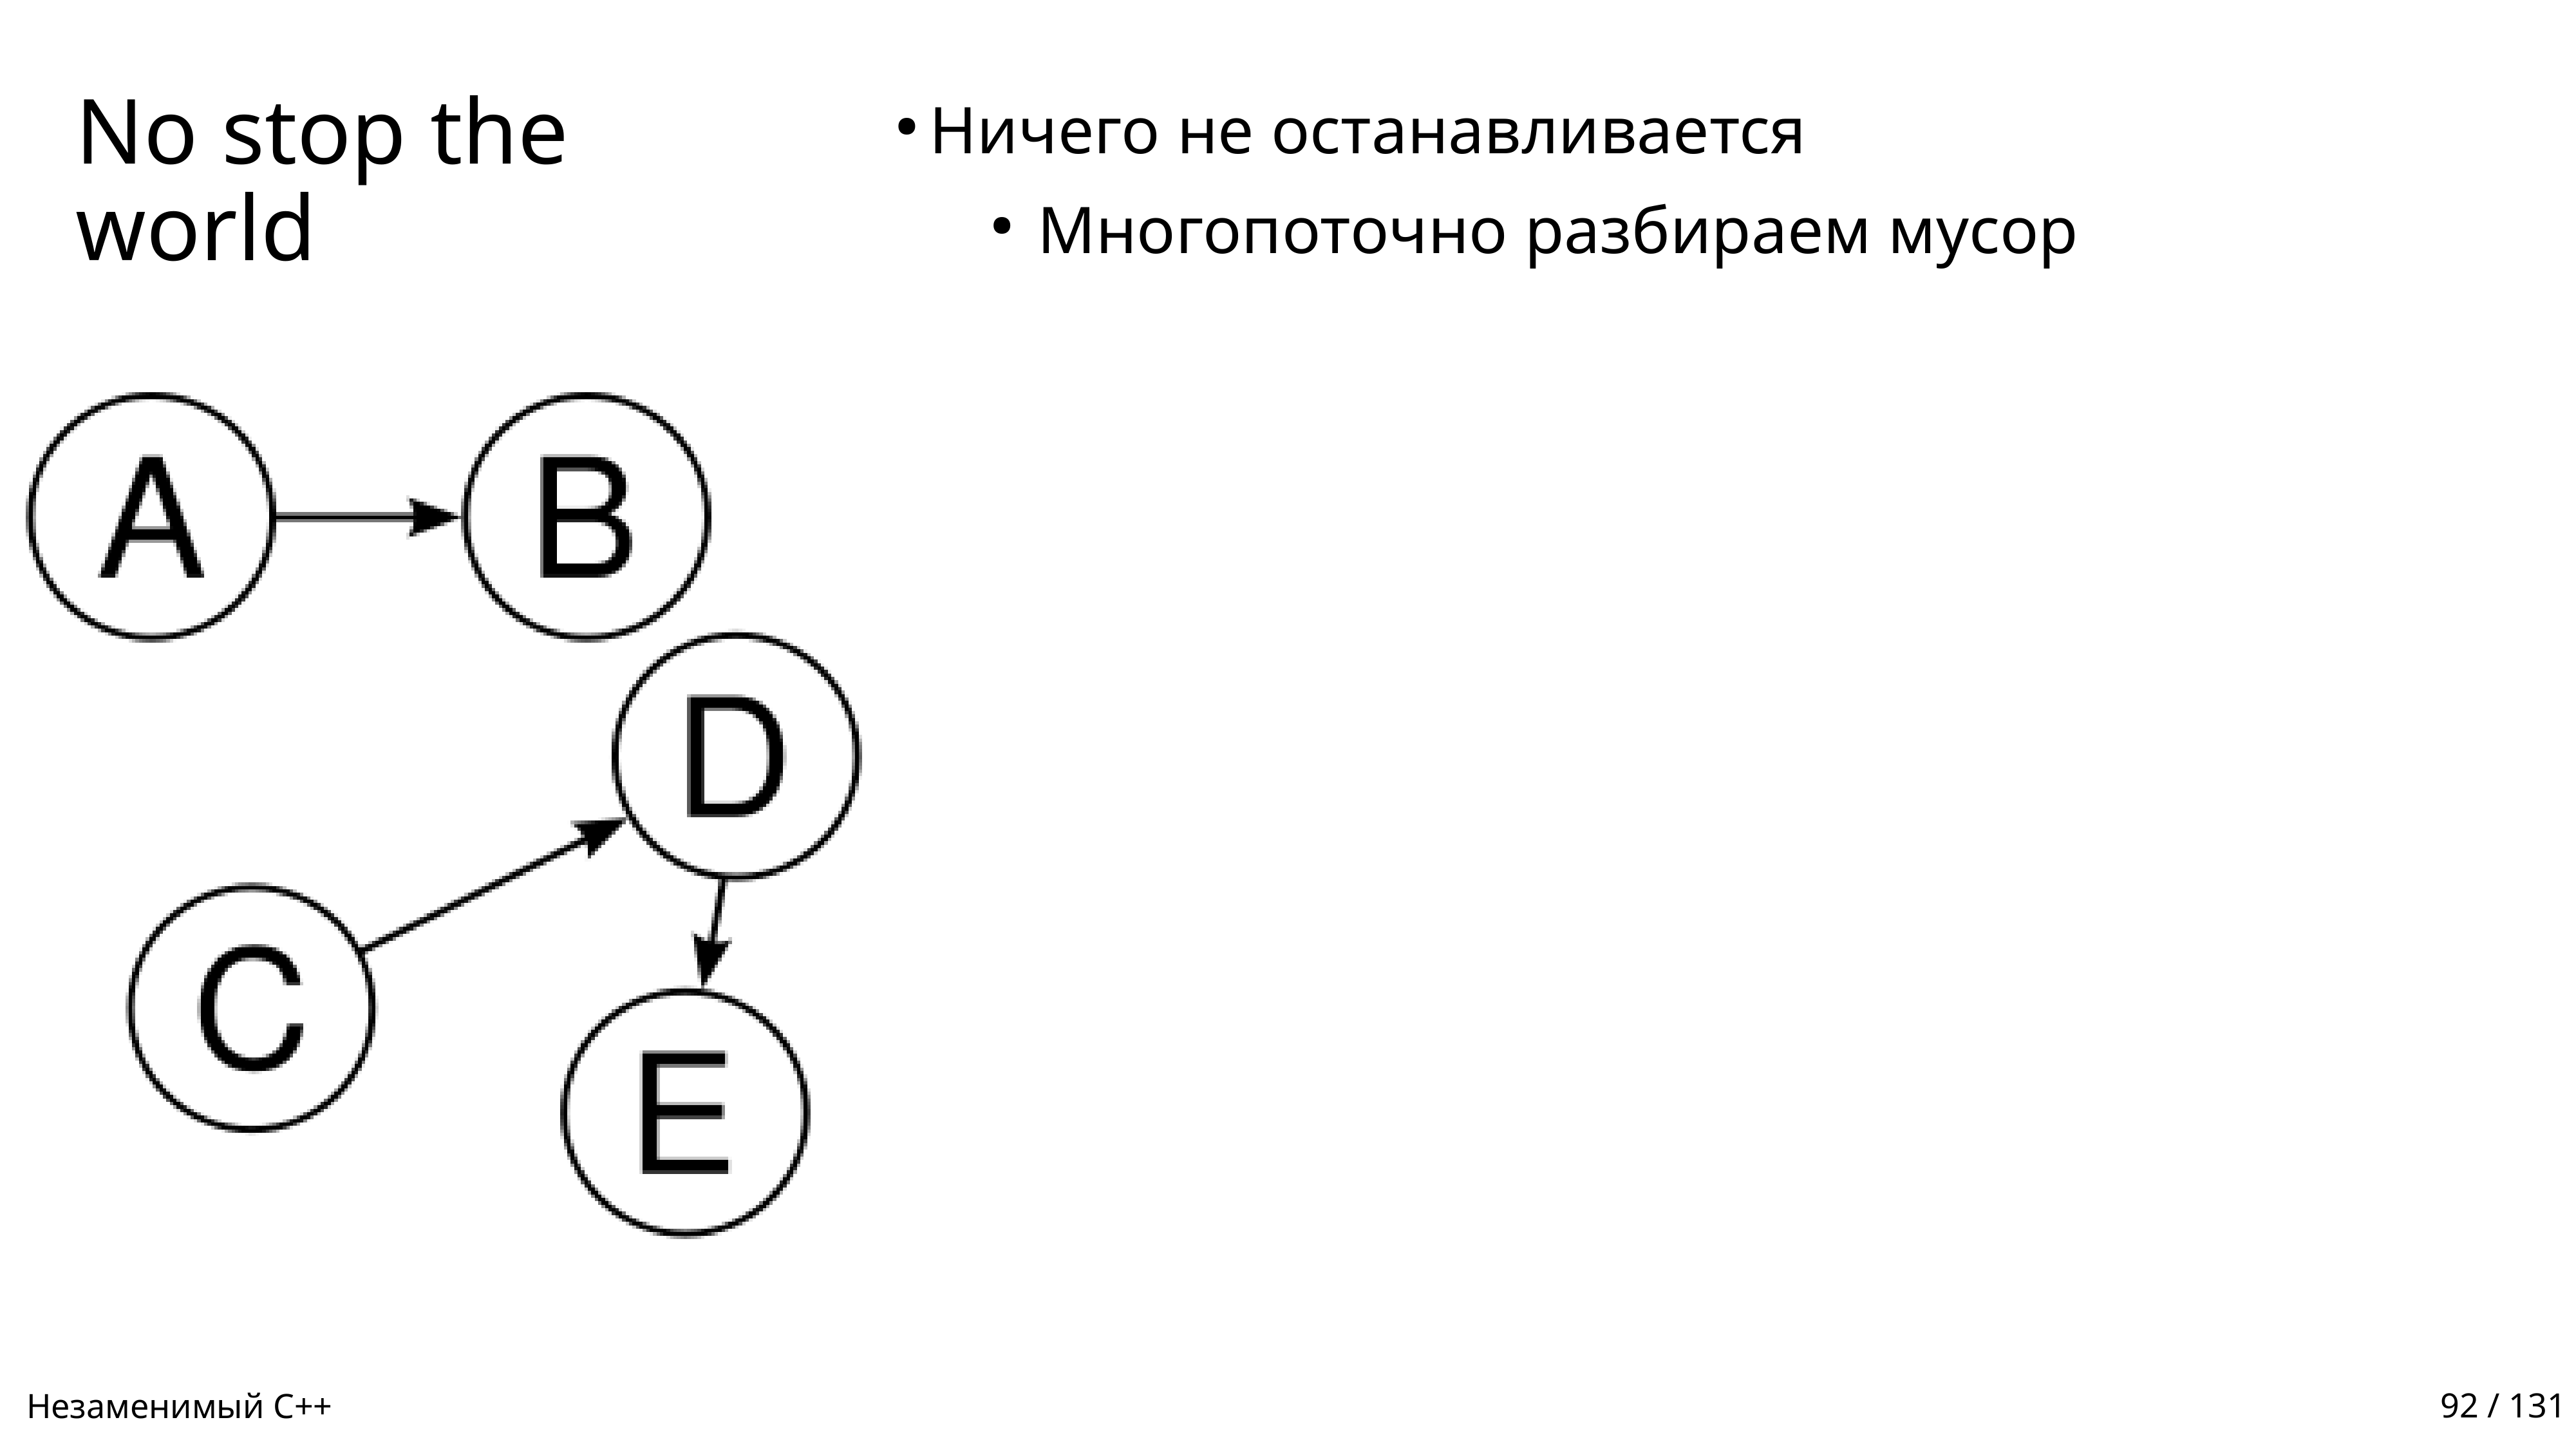

# No stop the world
Ничего не останавливается
 Многопоточно разбираем мусор
Незаменимый C++